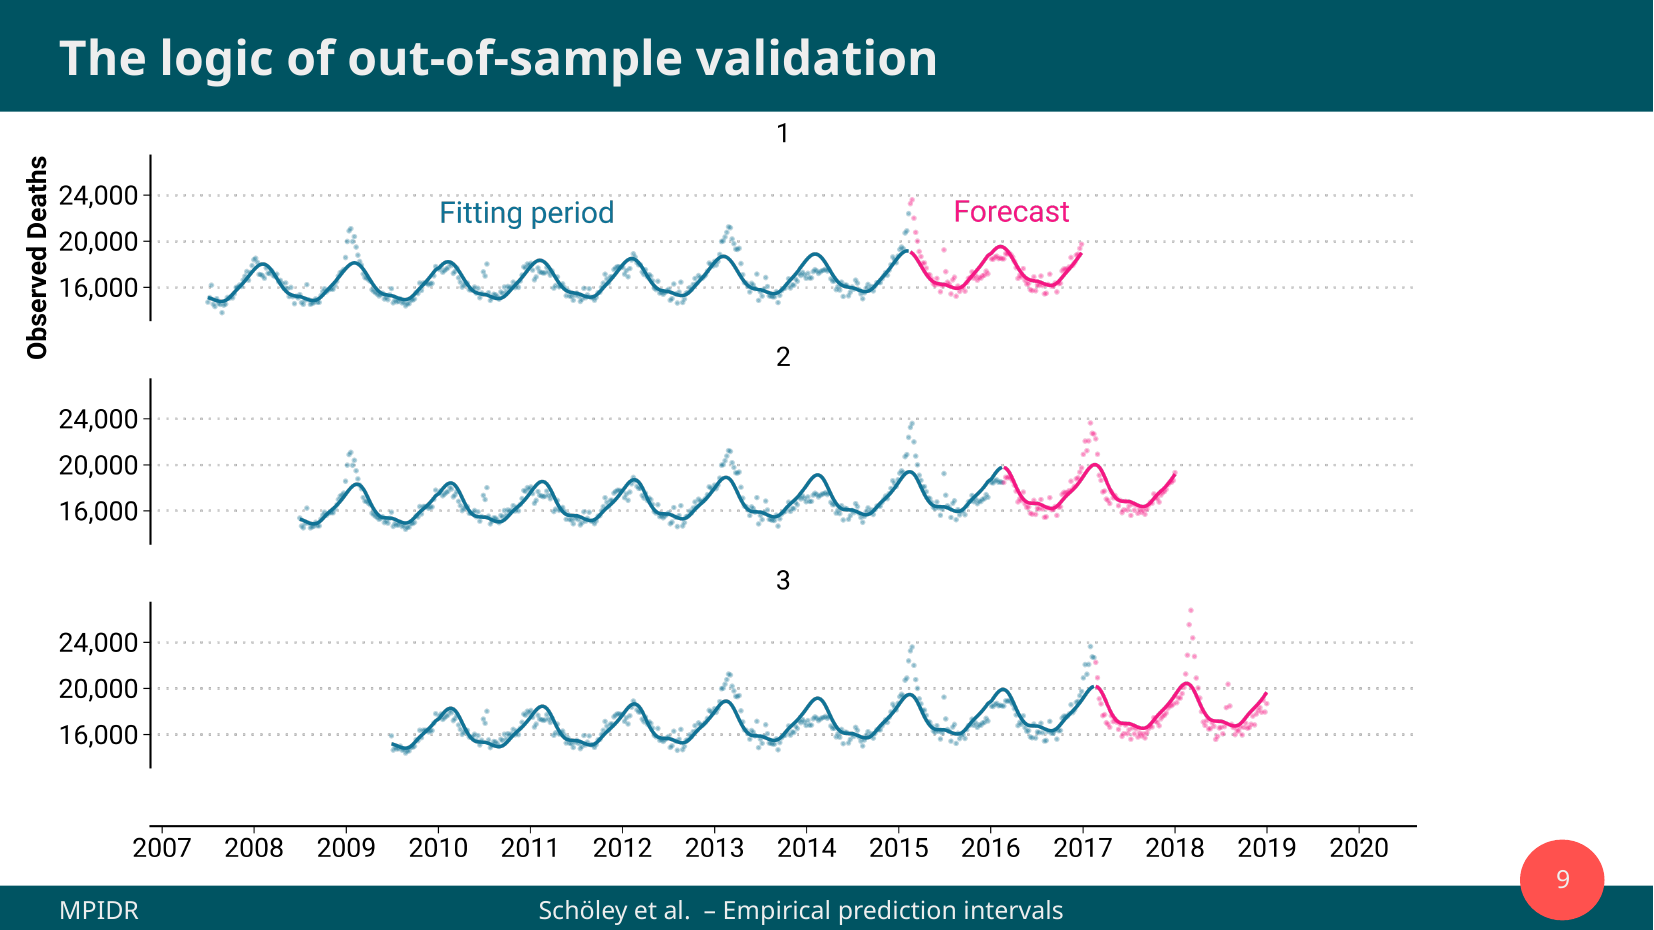

# The logic of out-of-sample validation
9
MPIDR
Schöley et al. – Empirical prediction intervals